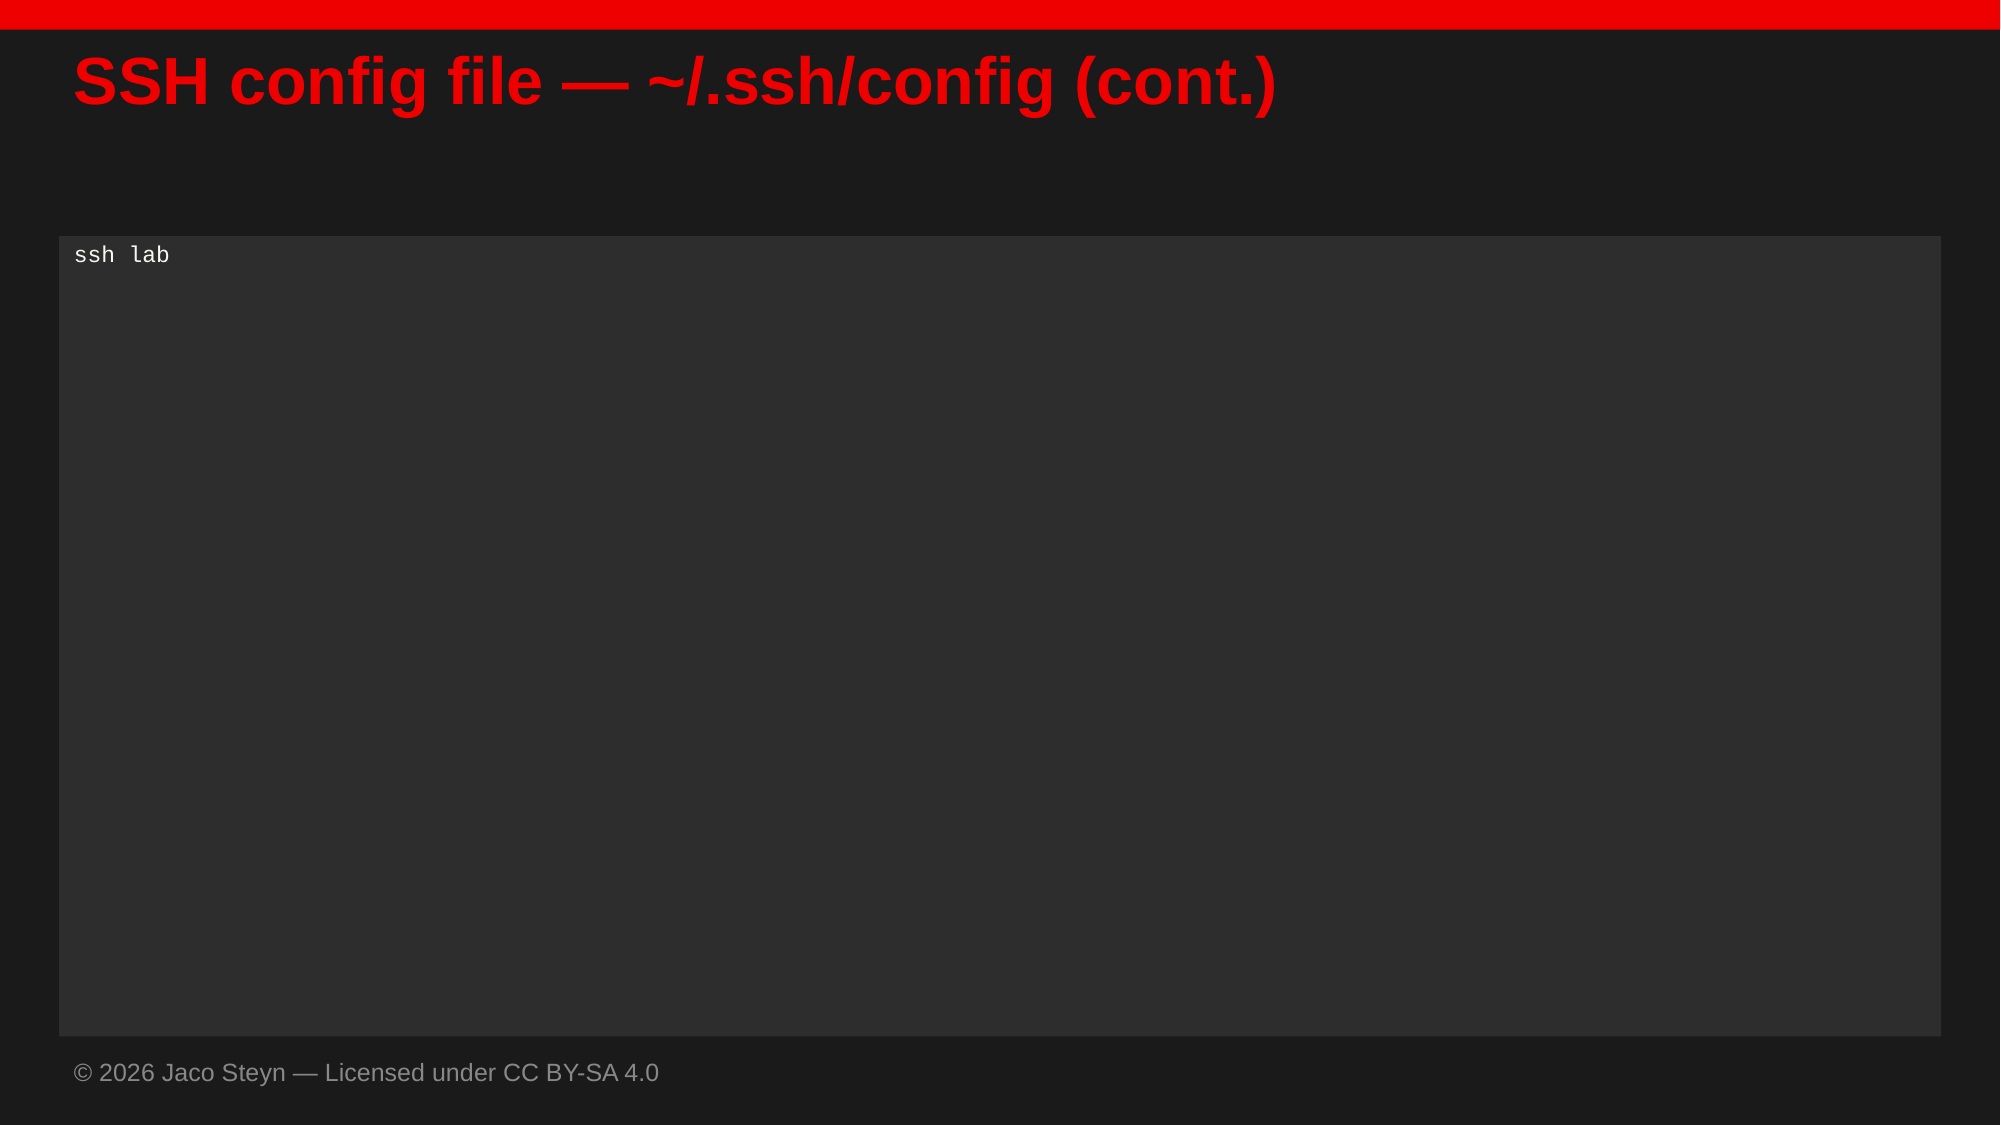

SSH config file — ~/.ssh/config (cont.)
ssh lab
© 2026 Jaco Steyn — Licensed under CC BY-SA 4.0